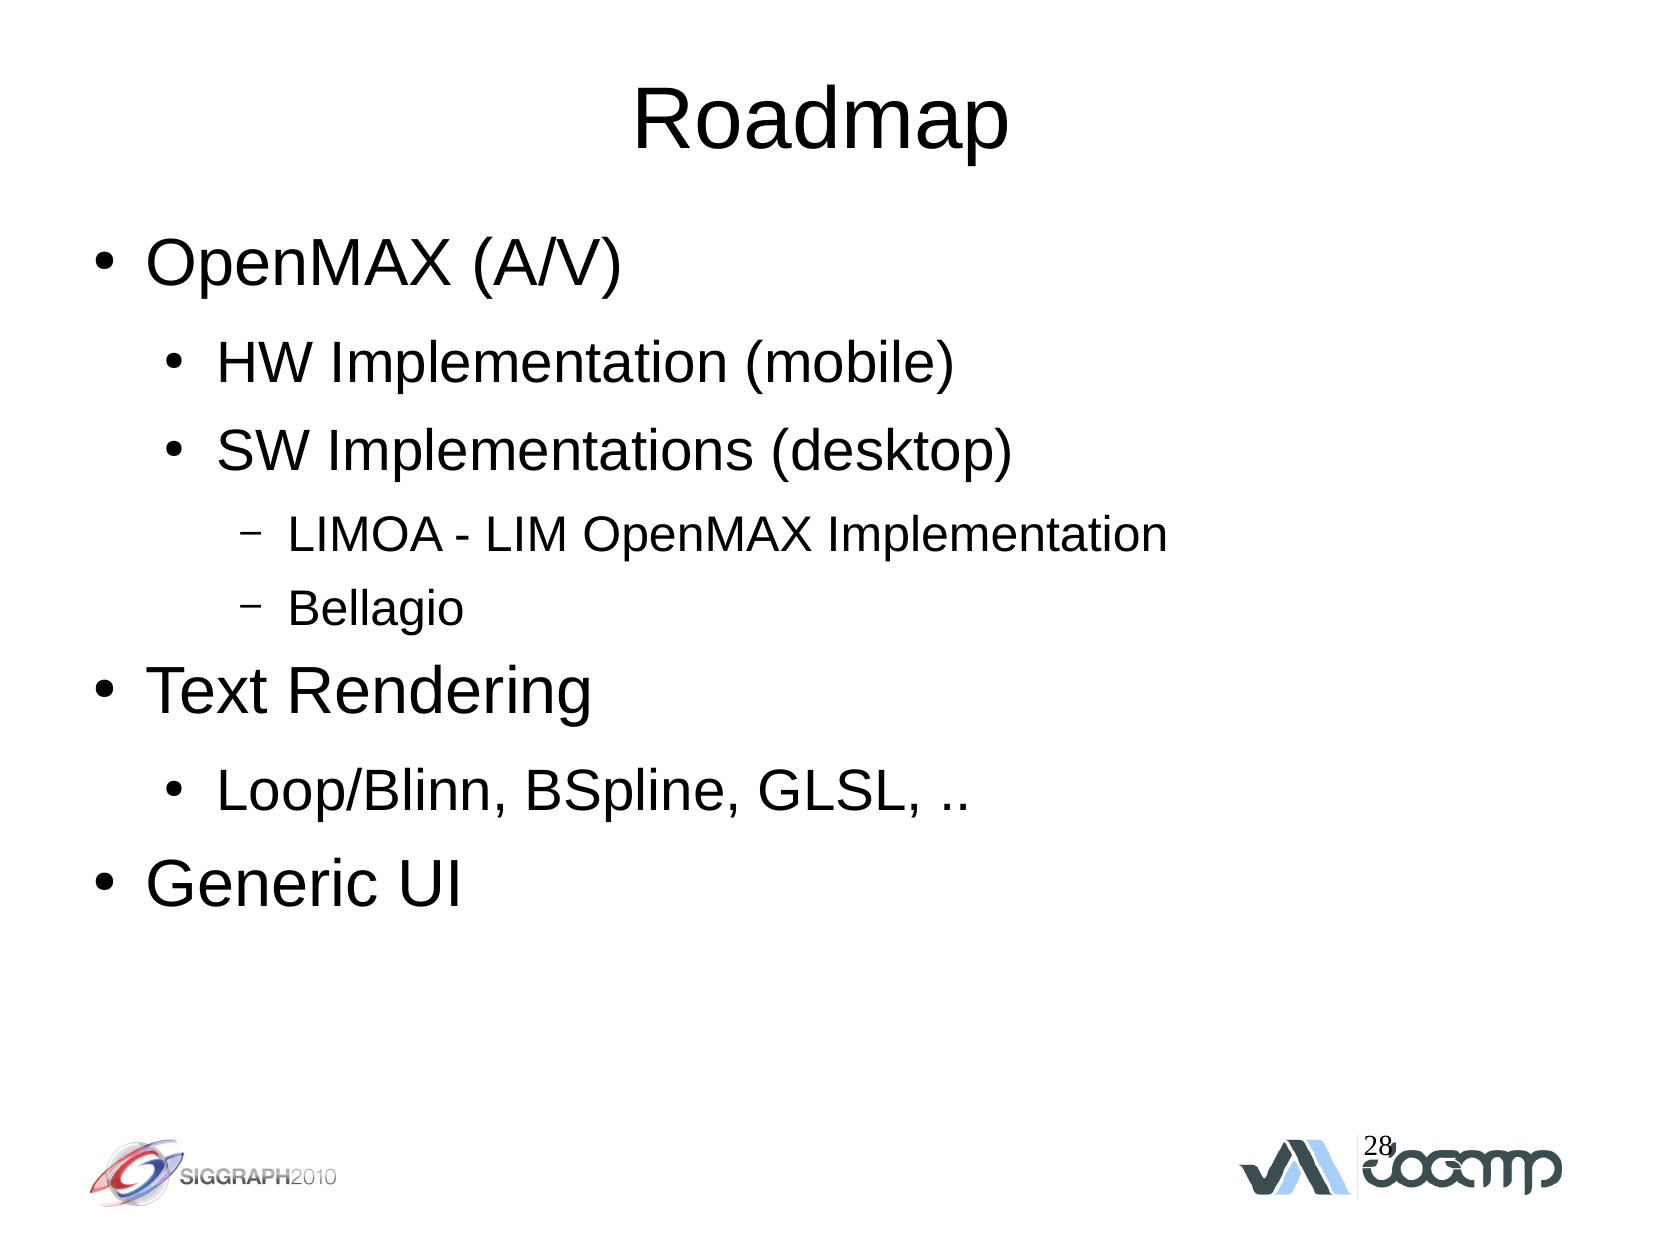

# Roadmap
OpenMAX (A/V)
HW Implementation (mobile)
SW Implementations (desktop)
LIMOA - LIM OpenMAX Implementation
Bellagio
Text Rendering
Loop/Blinn, BSpline, GLSL, ..
Generic UI
28